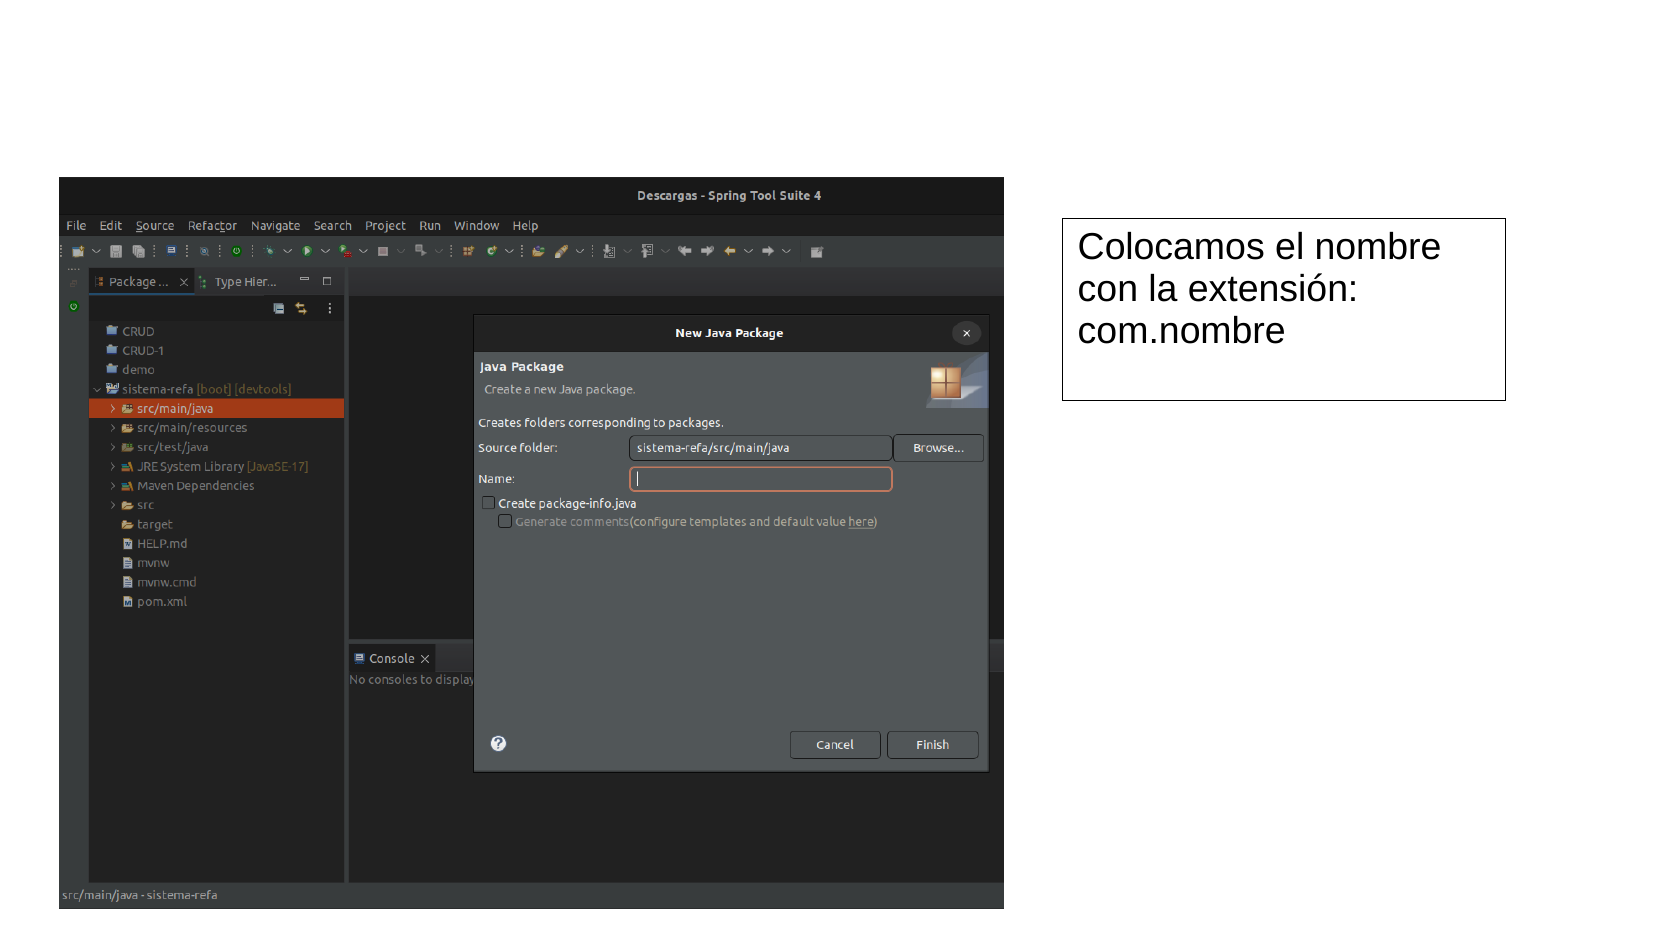

#
Colocamos el nombre con la extensión: com.nombre